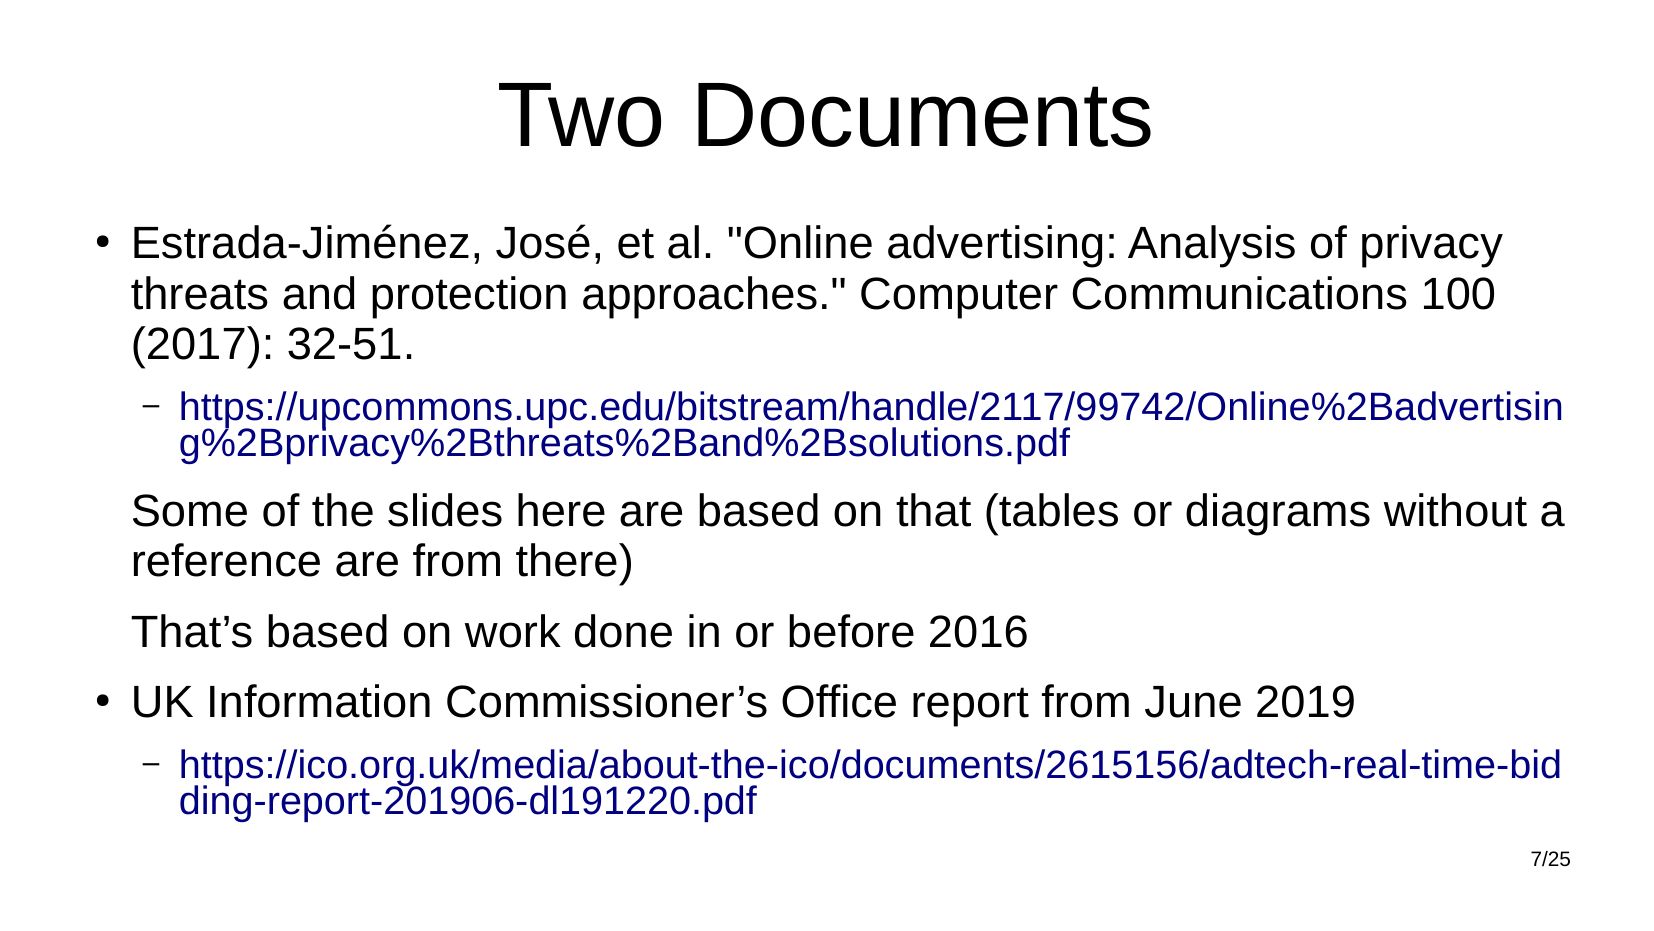

# Two Documents
Estrada-Jiménez, José, et al. "Online advertising: Analysis of privacy threats and protection approaches." Computer Communications 100 (2017): 32-51.
https://upcommons.upc.edu/bitstream/handle/2117/99742/Online%2Badvertising%2Bprivacy%2Bthreats%2Band%2Bsolutions.pdf
Some of the slides here are based on that (tables or diagrams without a reference are from there)
That’s based on work done in or before 2016
UK Information Commissioner’s Office report from June 2019
https://ico.org.uk/media/about-the-ico/documents/2615156/adtech-real-time-bidding-report-201906-dl191220.pdf
7